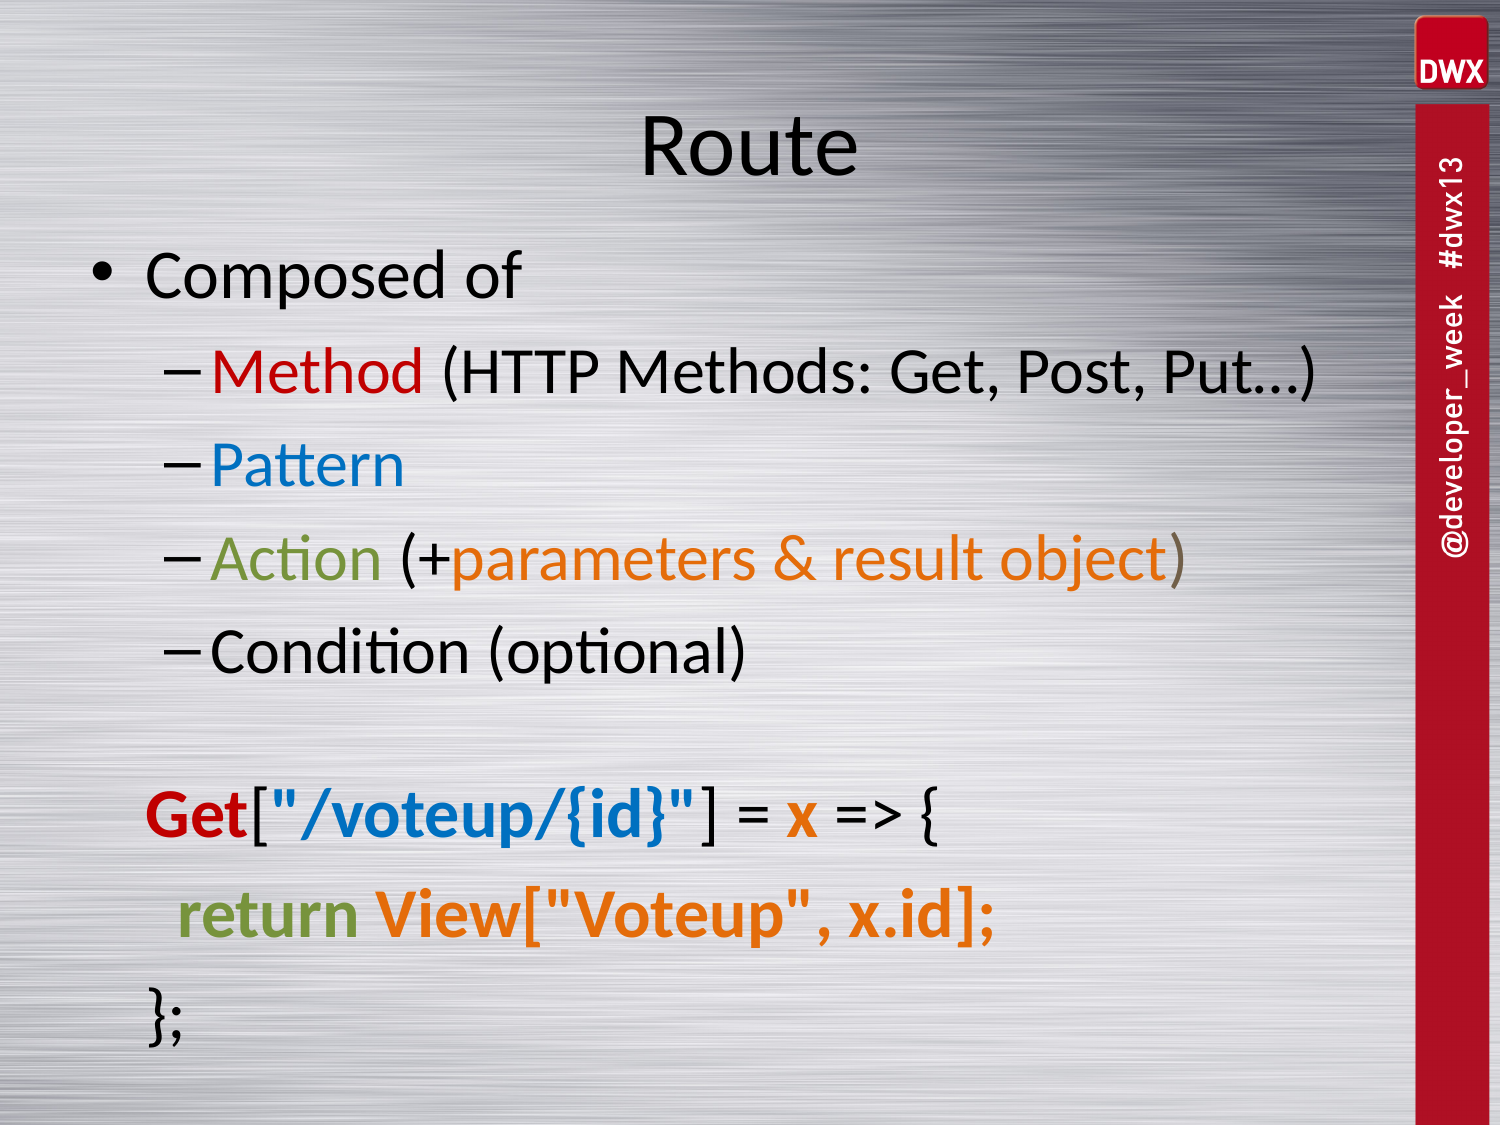

# Route
Composed of
Method (HTTP Methods: Get, Post, Put…)
Pattern
Action (+parameters & result object)
Condition (optional)
Get["/voteup/{id}"] = x => {
 return View["Voteup", x.id];
};